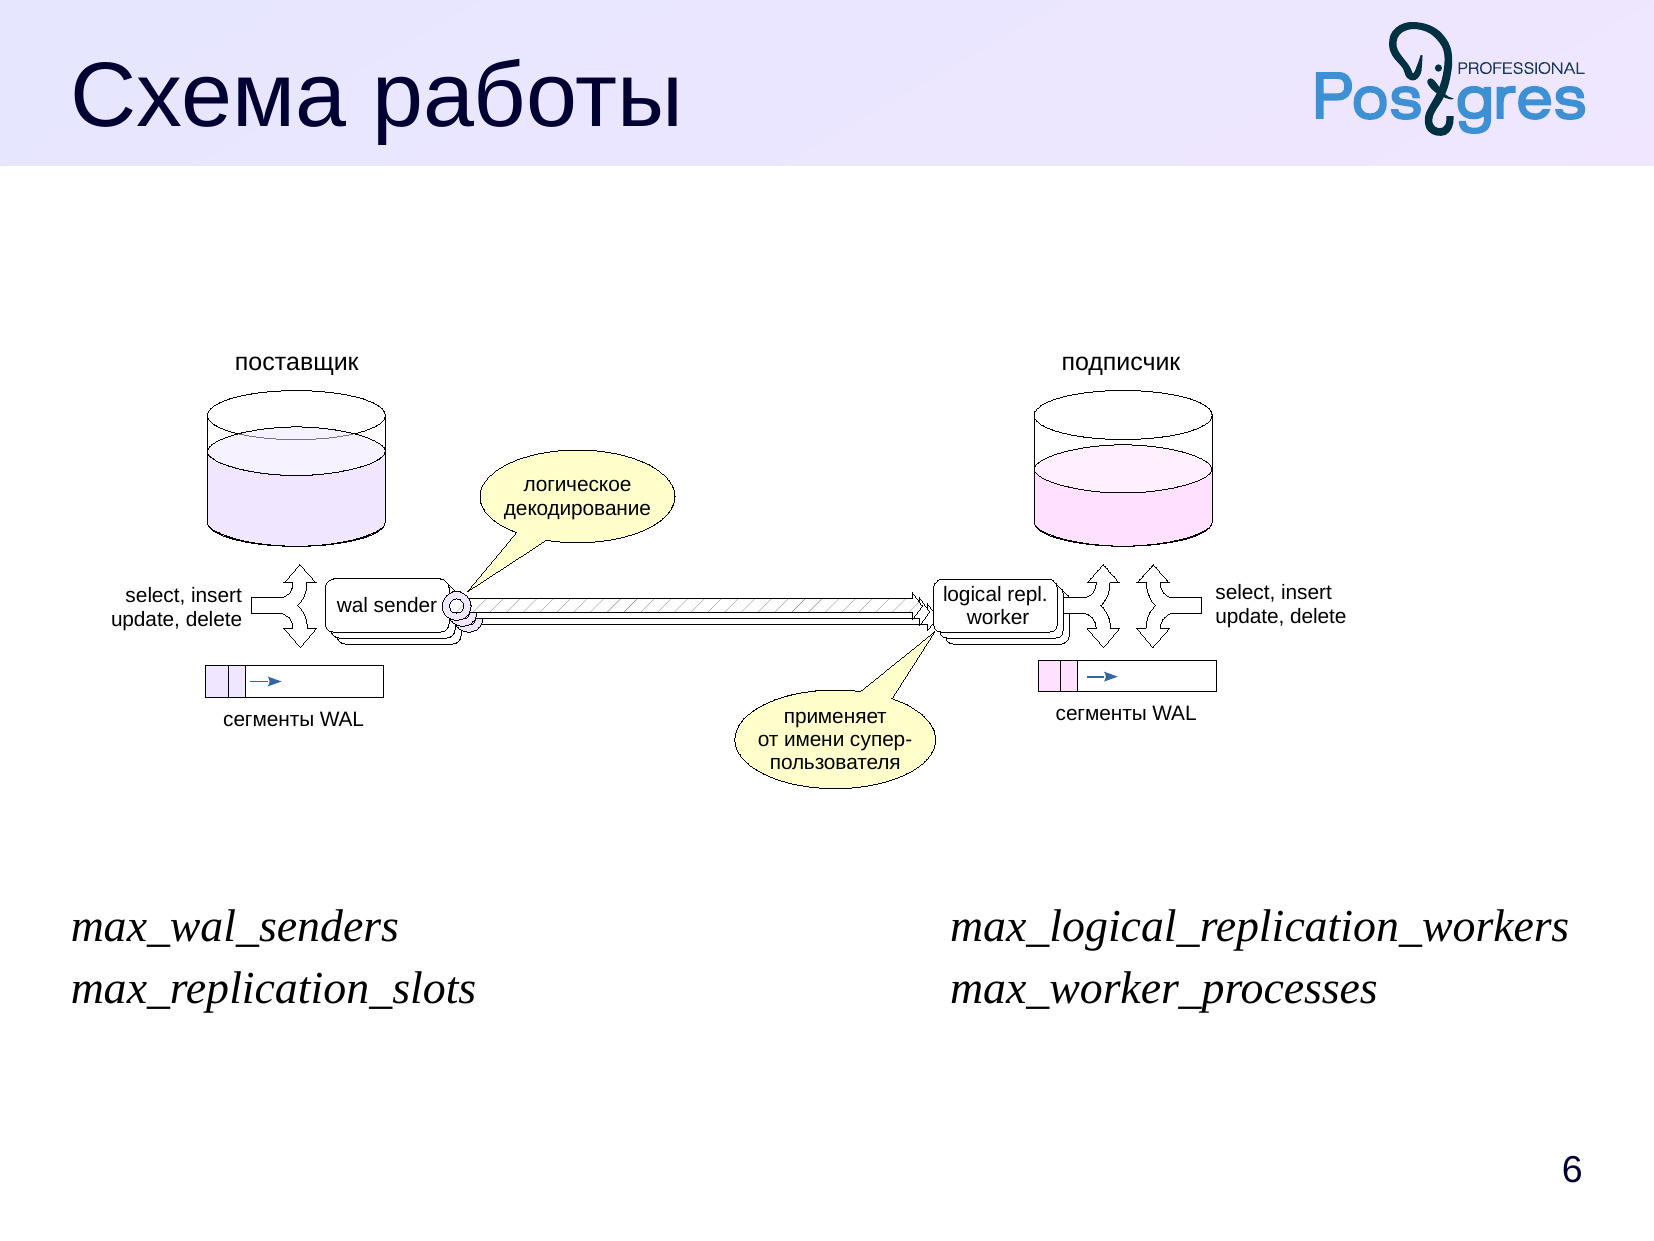

# Схема работы
max_wal_senders	max_logical_replication_workers
max_replication_slots	max_worker_processes
поставщик
подписчик
логическое
декодирование
select, insert
update, delete
select, insert
update, delete
wal sender
logical repl.
 worker
применяет
от имени супер-
пользователя
сегменты WAL
сегменты WAL